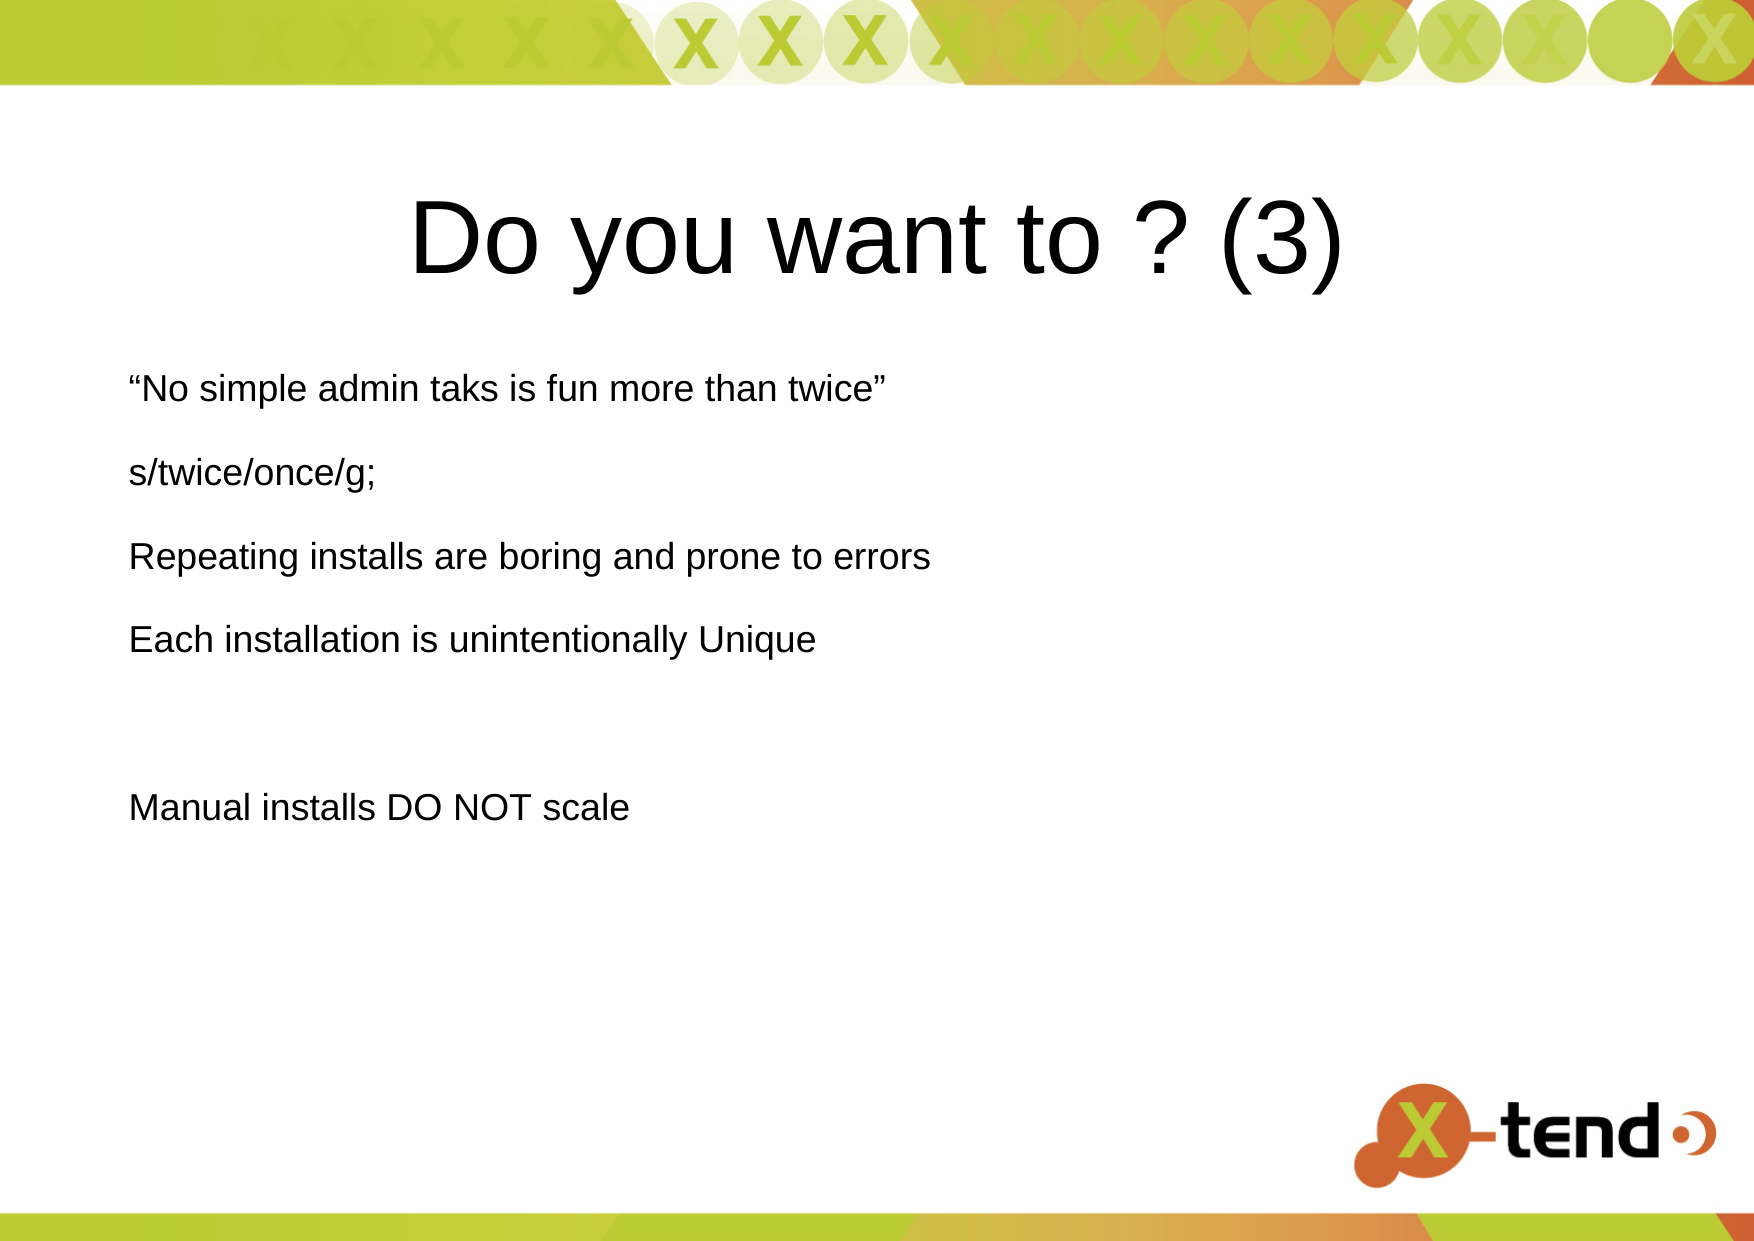

# Do you want to ? (3)
“No simple admin taks is fun more than twice”
s/twice/once/g;
Repeating installs are boring and prone to errors
Each installation is unintentionally Unique
Manual installs DO NOT scale